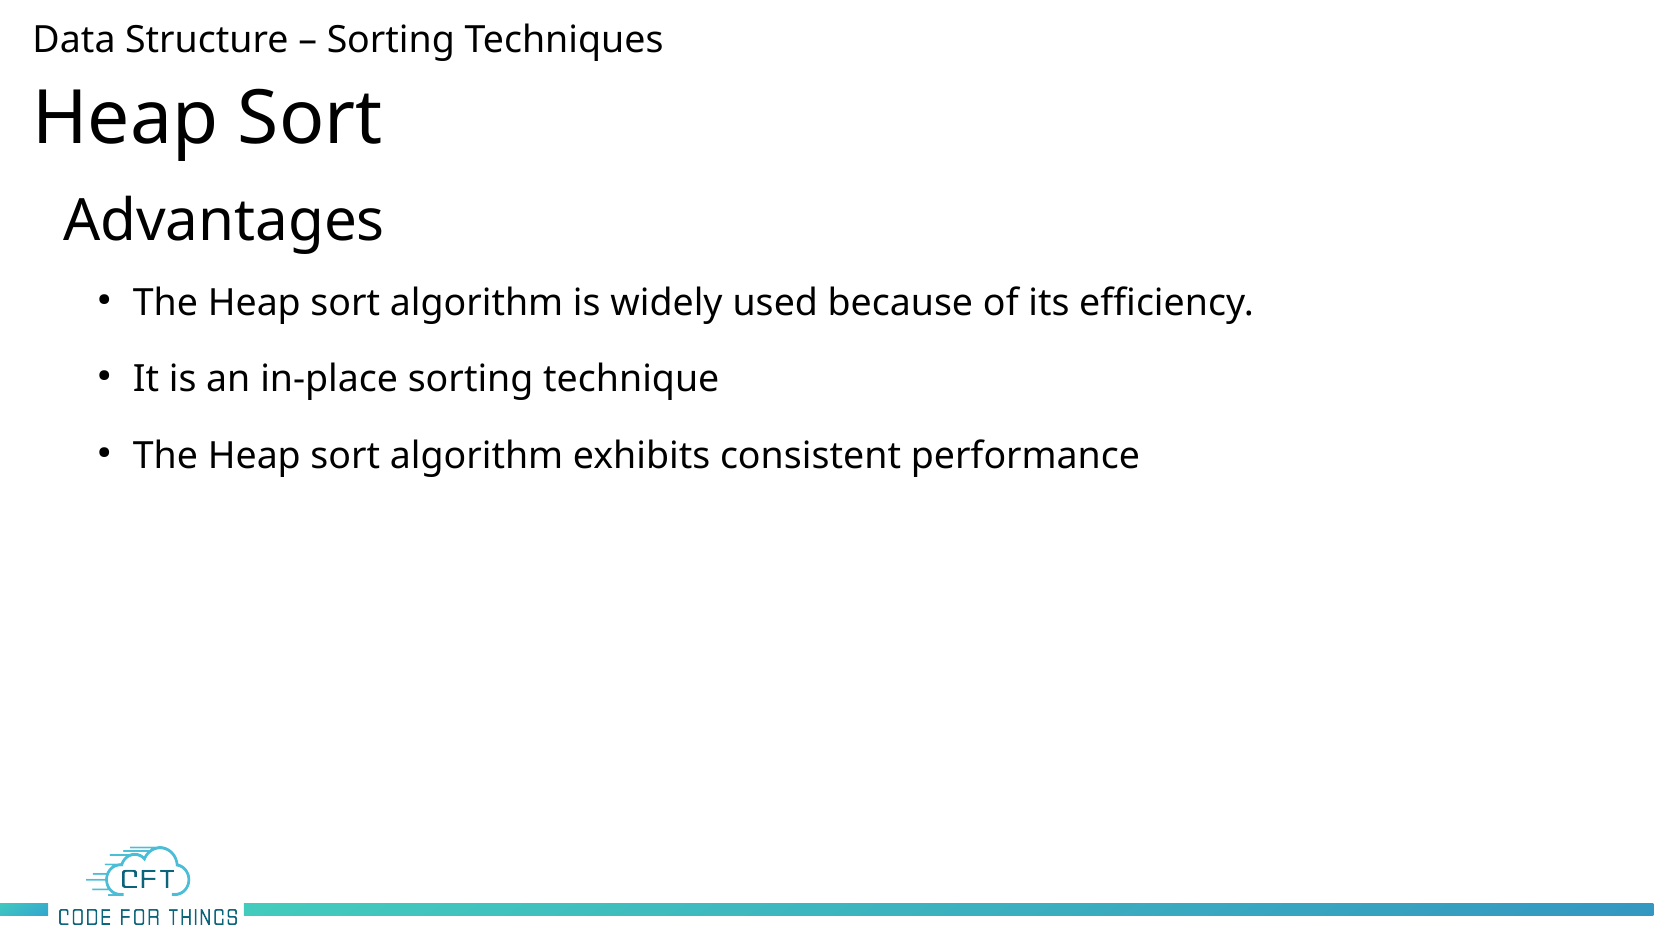

# Data Structure – Sorting Techniques Heap Sort
Advantages
The Heap sort algorithm is widely used because of its efficiency.
It is an in-place sorting technique
The Heap sort algorithm exhibits consistent performance